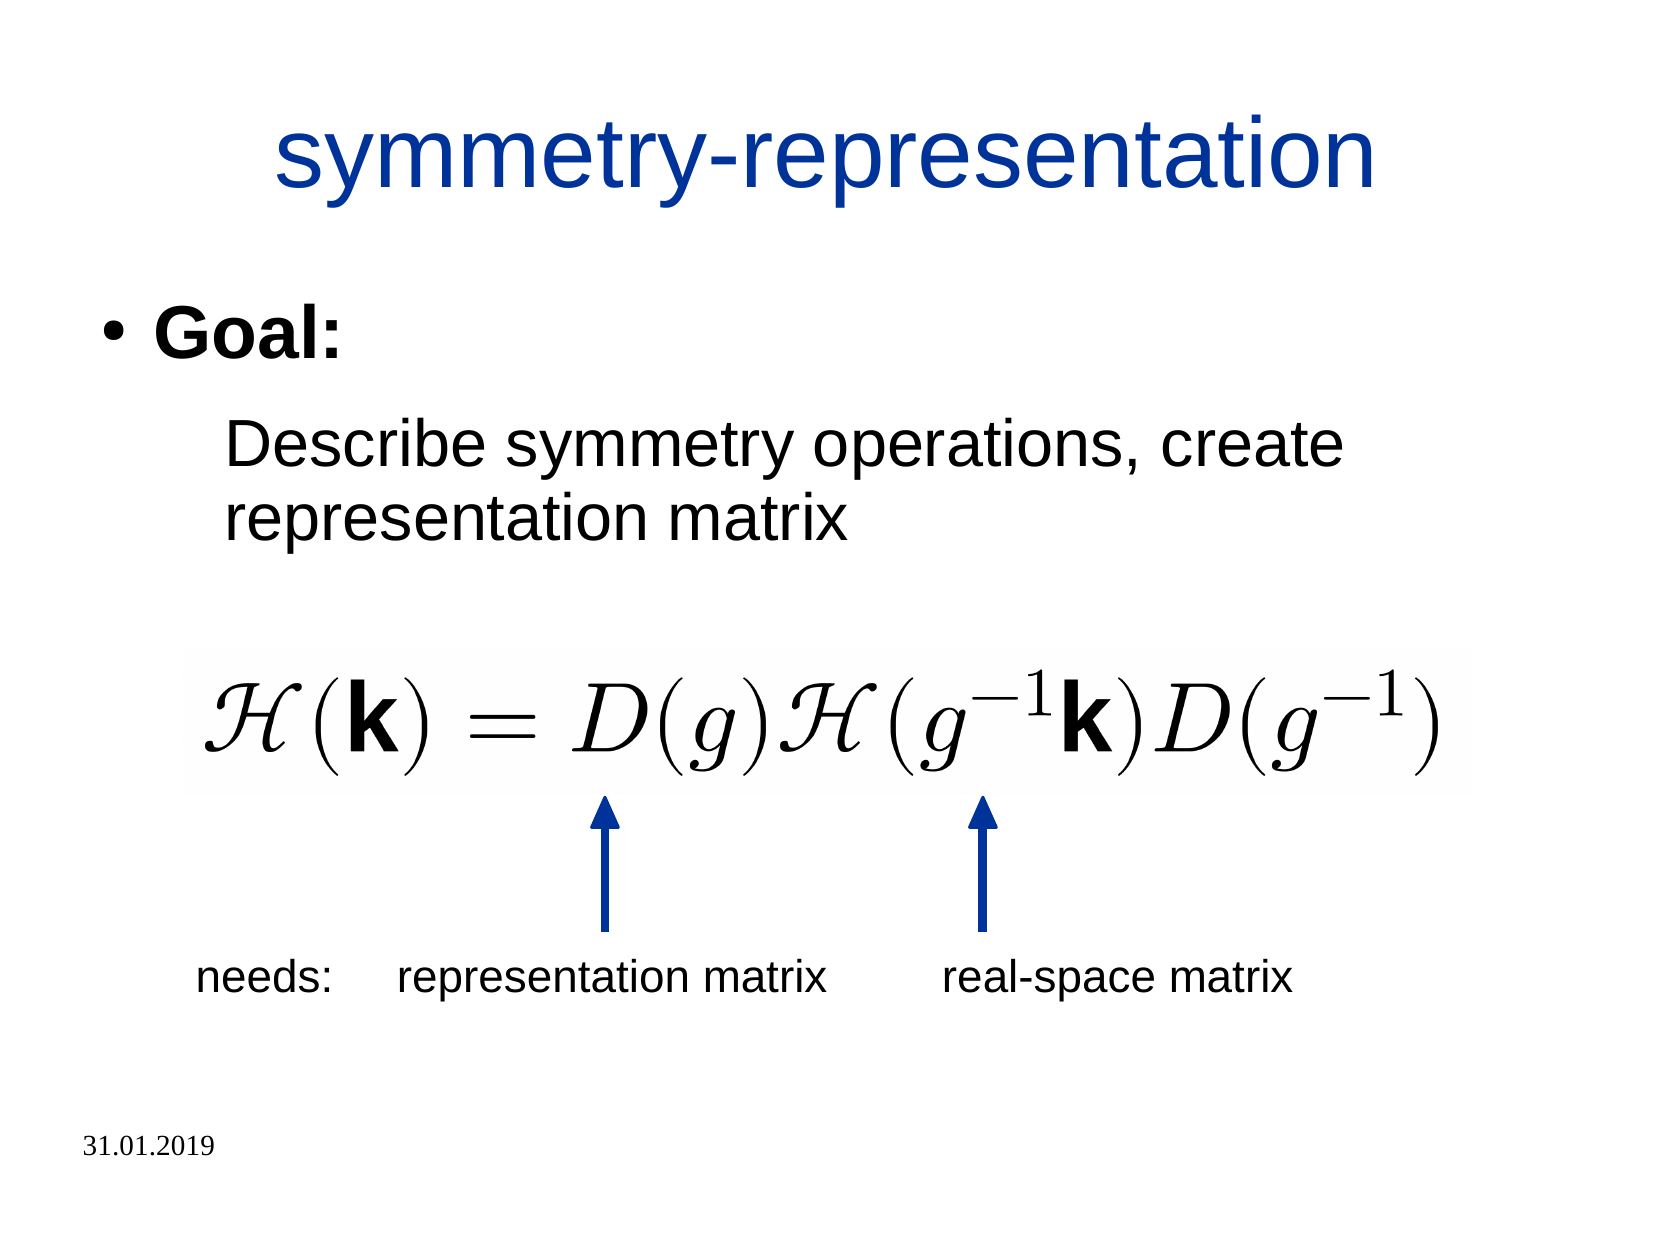

# symmetry-representation
Goal:
Describe symmetry operations, create representation matrix
needs: representation matrix real-space matrix